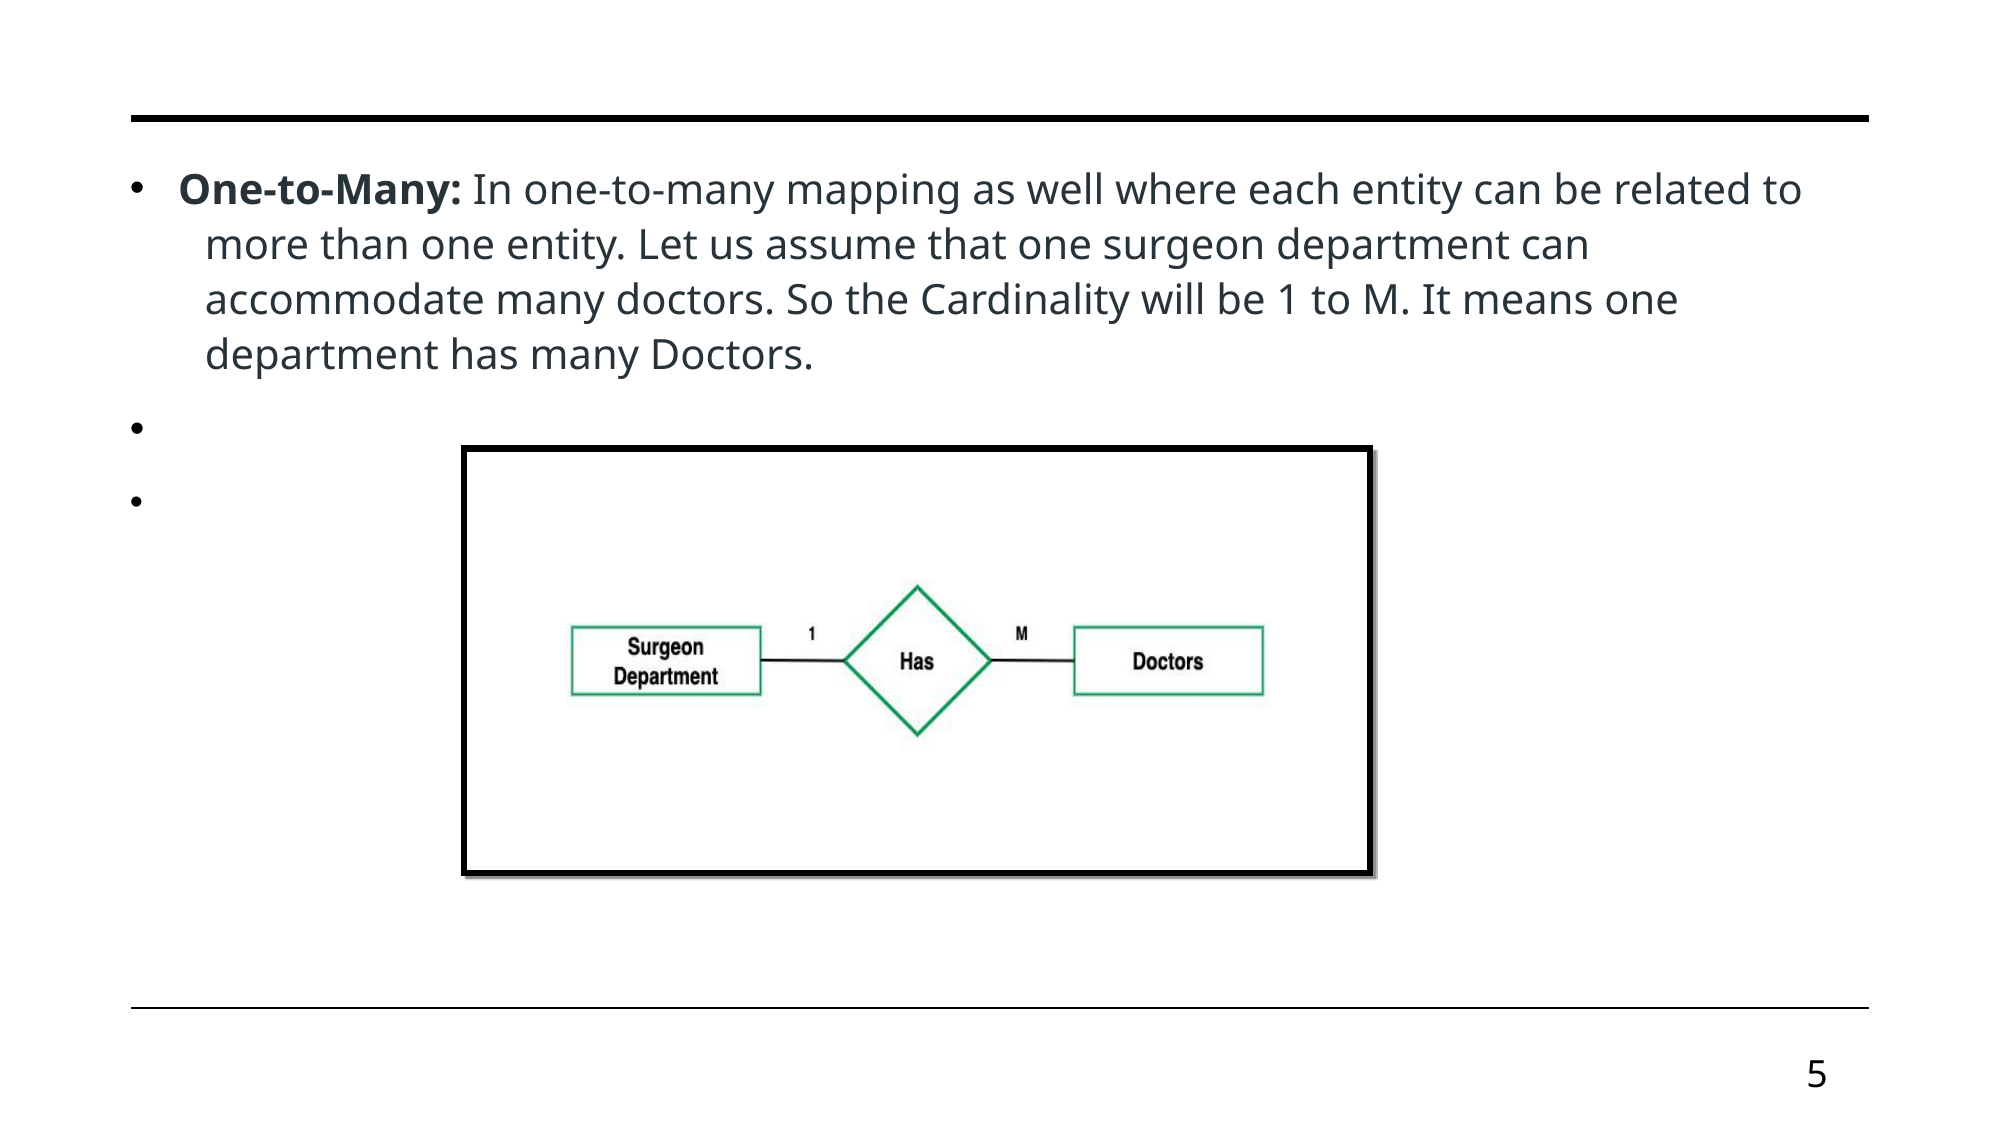

One-to-Many: In one-to-many mapping as well where each entity can be related to more than one entity. Let us assume that one surgeon department can accommodate many doctors. So the Cardinality will be 1 to M. It means one department has many Doctors.
#